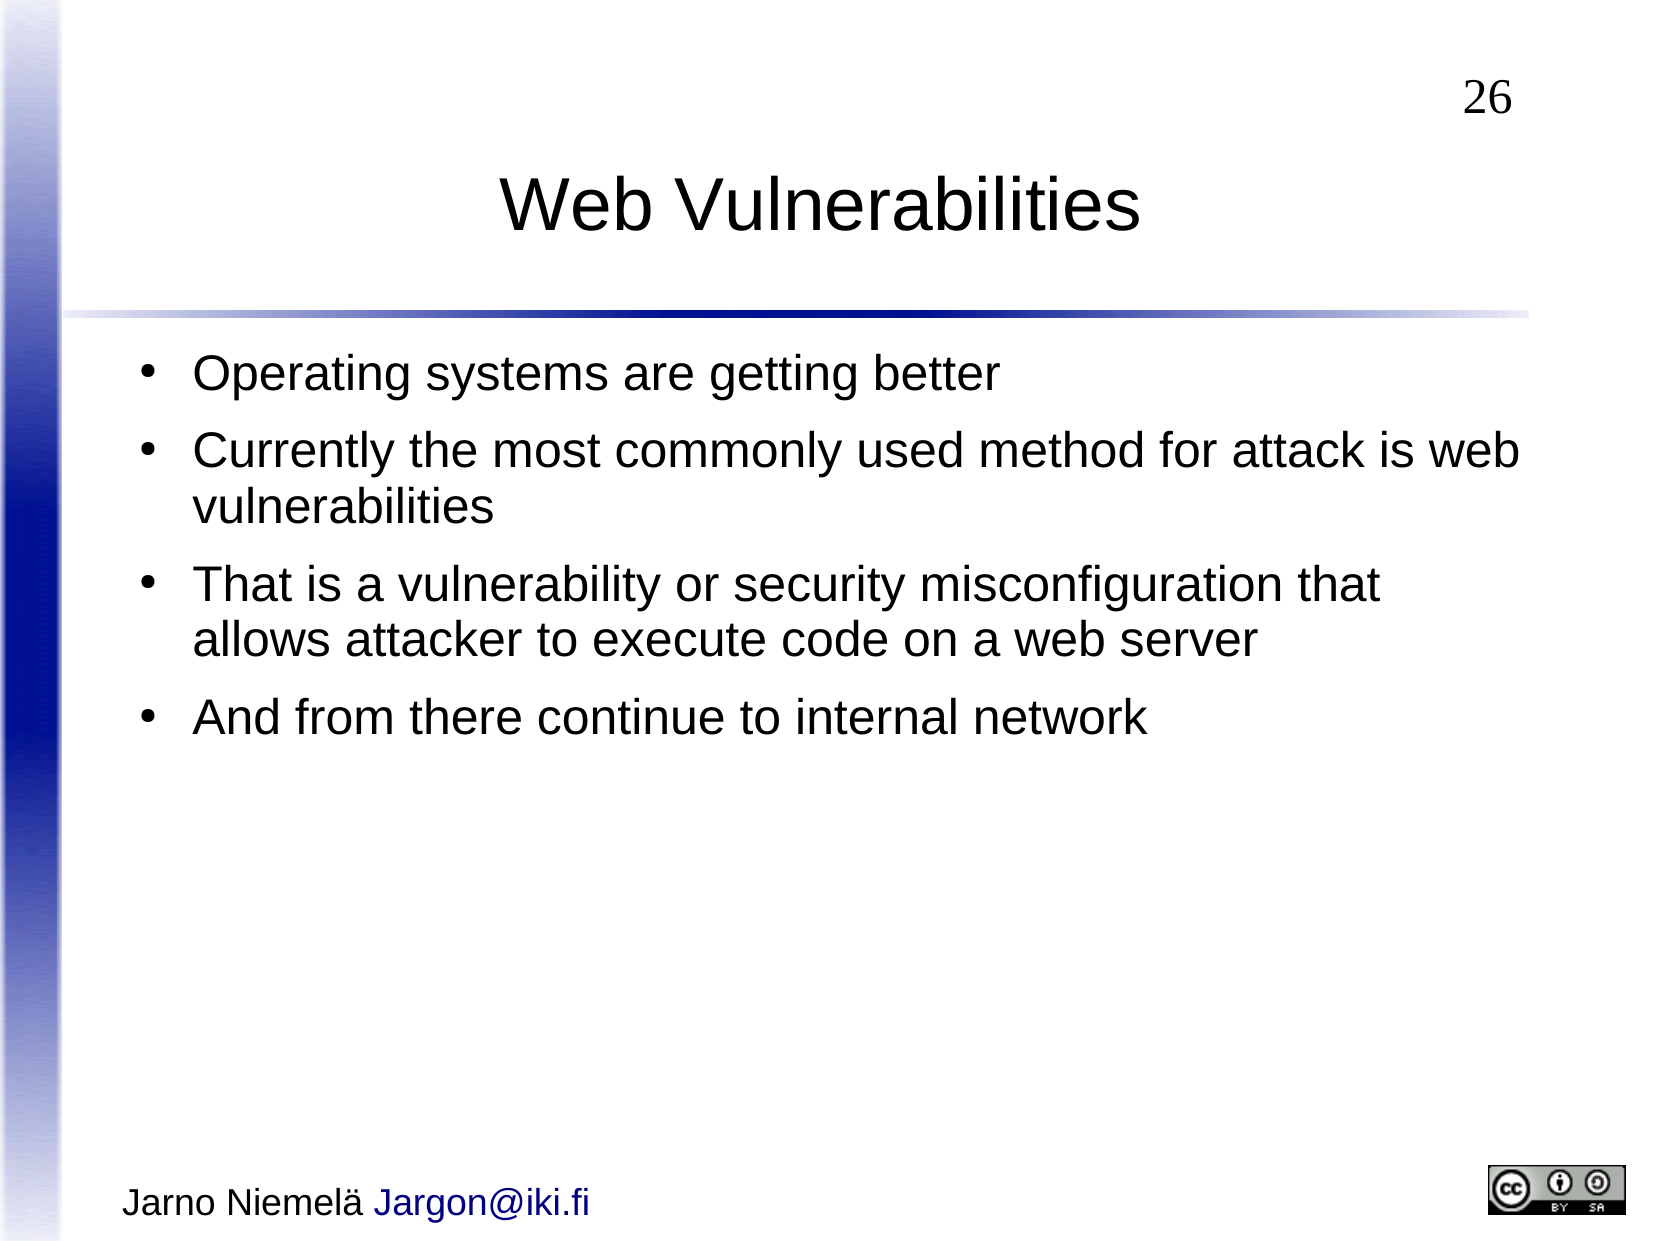

# Web Vulnerabilities
Operating systems are getting better
Currently the most commonly used method for attack is web vulnerabilities
That is a vulnerability or security misconfiguration that allows attacker to execute code on a web server
And from there continue to internal network